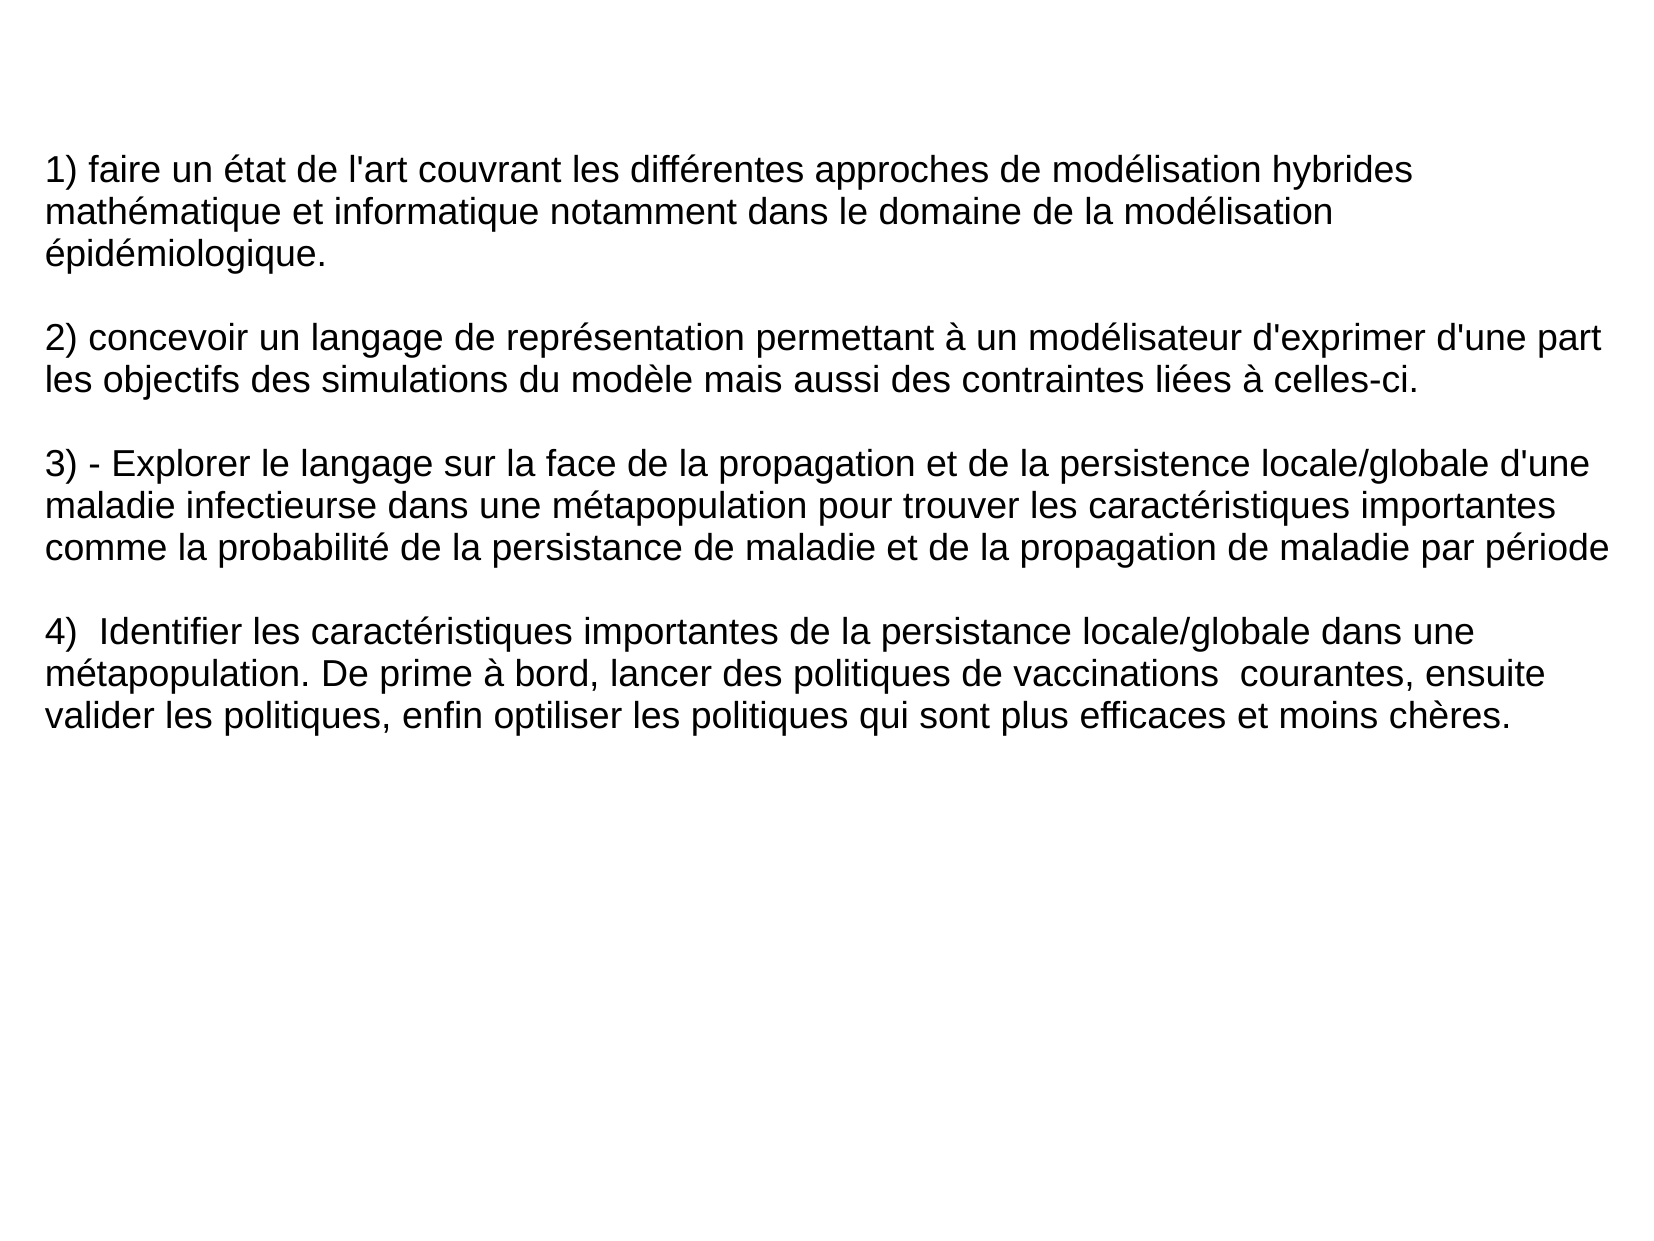

1) faire un état de l'art couvrant les différentes approches de modélisation hybrides mathématique et informatique notamment dans le domaine de la modélisation épidémiologique.
2) concevoir un langage de représentation permettant à un modélisateur d'exprimer d'une part les objectifs des simulations du modèle mais aussi des contraintes liées à celles-ci.
3) - Explorer le langage sur la face de la propagation et de la persistence locale/globale d'une maladie infectieurse dans une métapopulation pour trouver les caractéristiques importantes comme la probabilité de la persistance de maladie et de la propagation de maladie par période
4) Identifier les caractéristiques importantes de la persistance locale/globale dans une métapopulation. De prime à bord, lancer des politiques de vaccinations courantes, ensuite valider les politiques, enfin optiliser les politiques qui sont plus efficaces et moins chères.